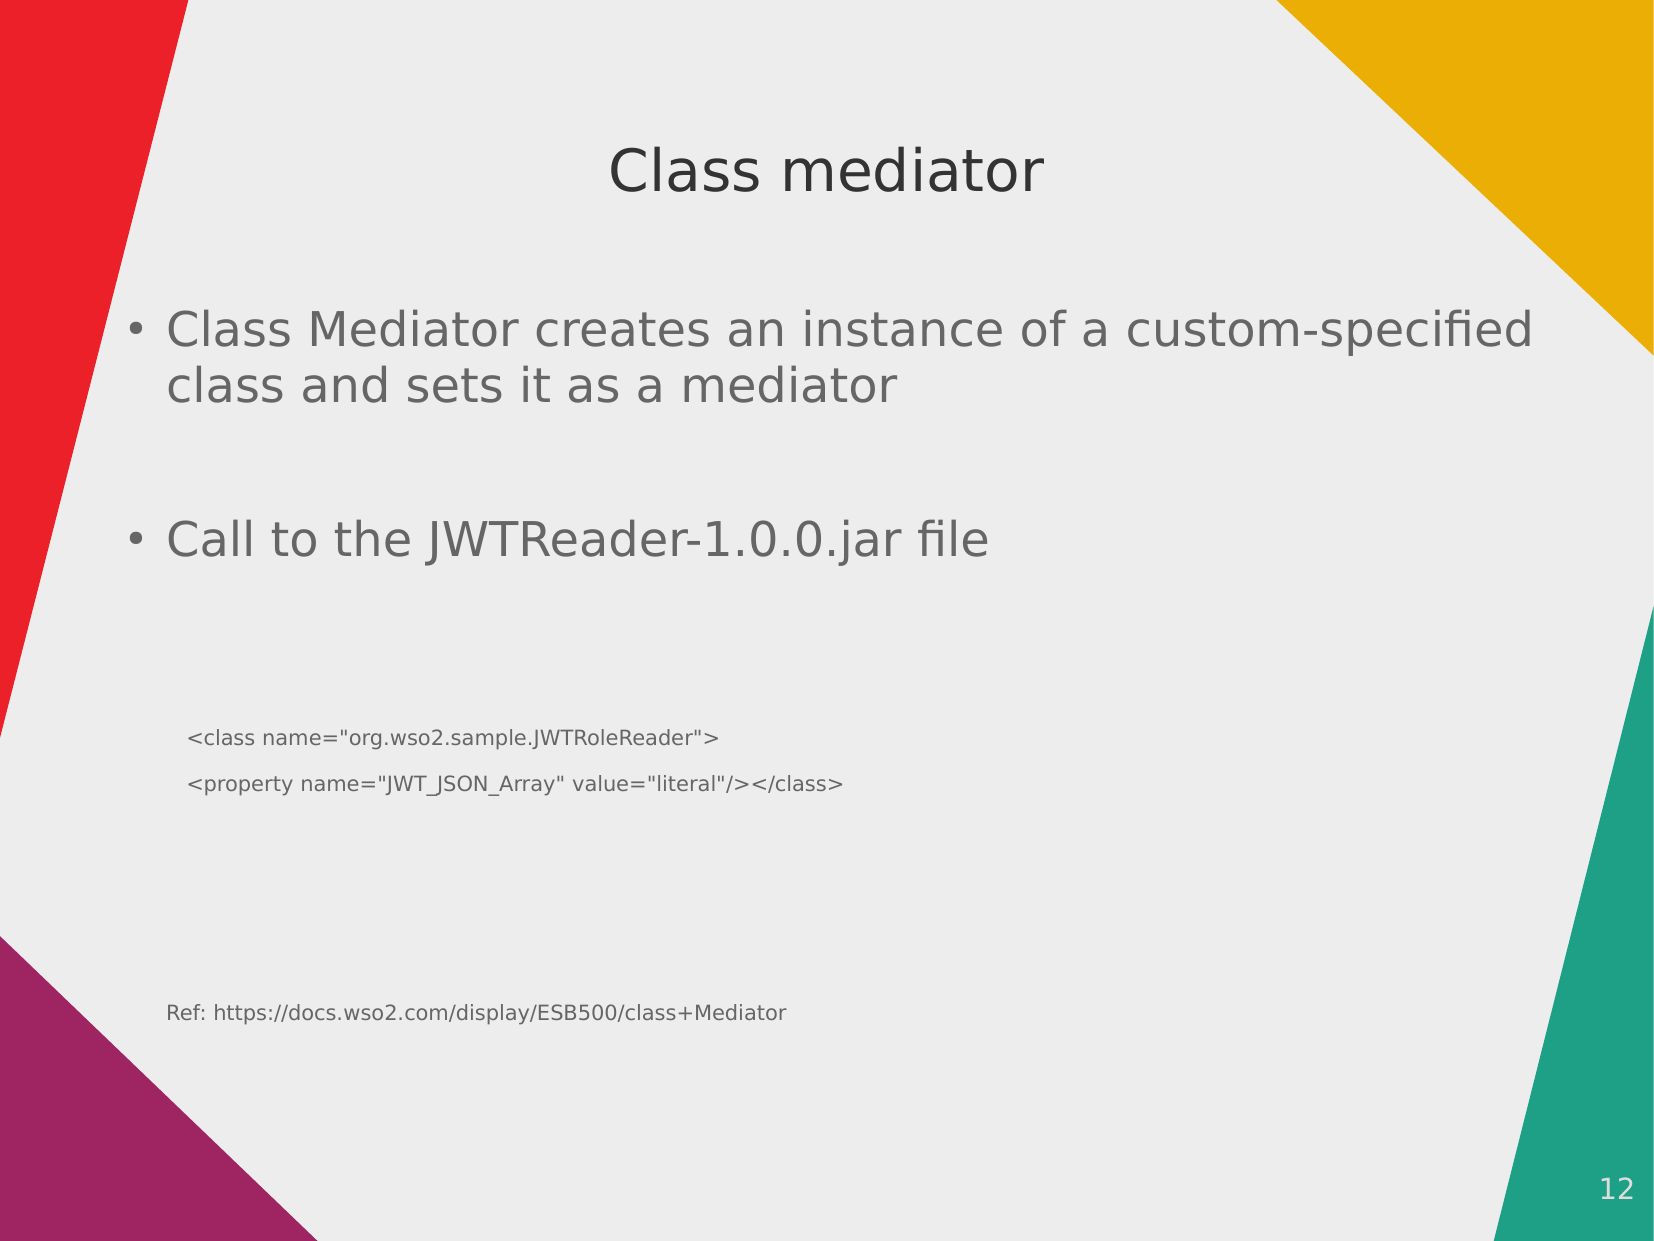

# Class mediator
Class Mediator creates an instance of a custom-specified class and sets it as a mediator
Call to the JWTReader-1.0.0.jar file
 <class name="org.wso2.sample.JWTRoleReader">
 <property name="JWT_JSON_Array" value="literal"/></class>
Ref: https://docs.wso2.com/display/ESB500/class+Mediator
12